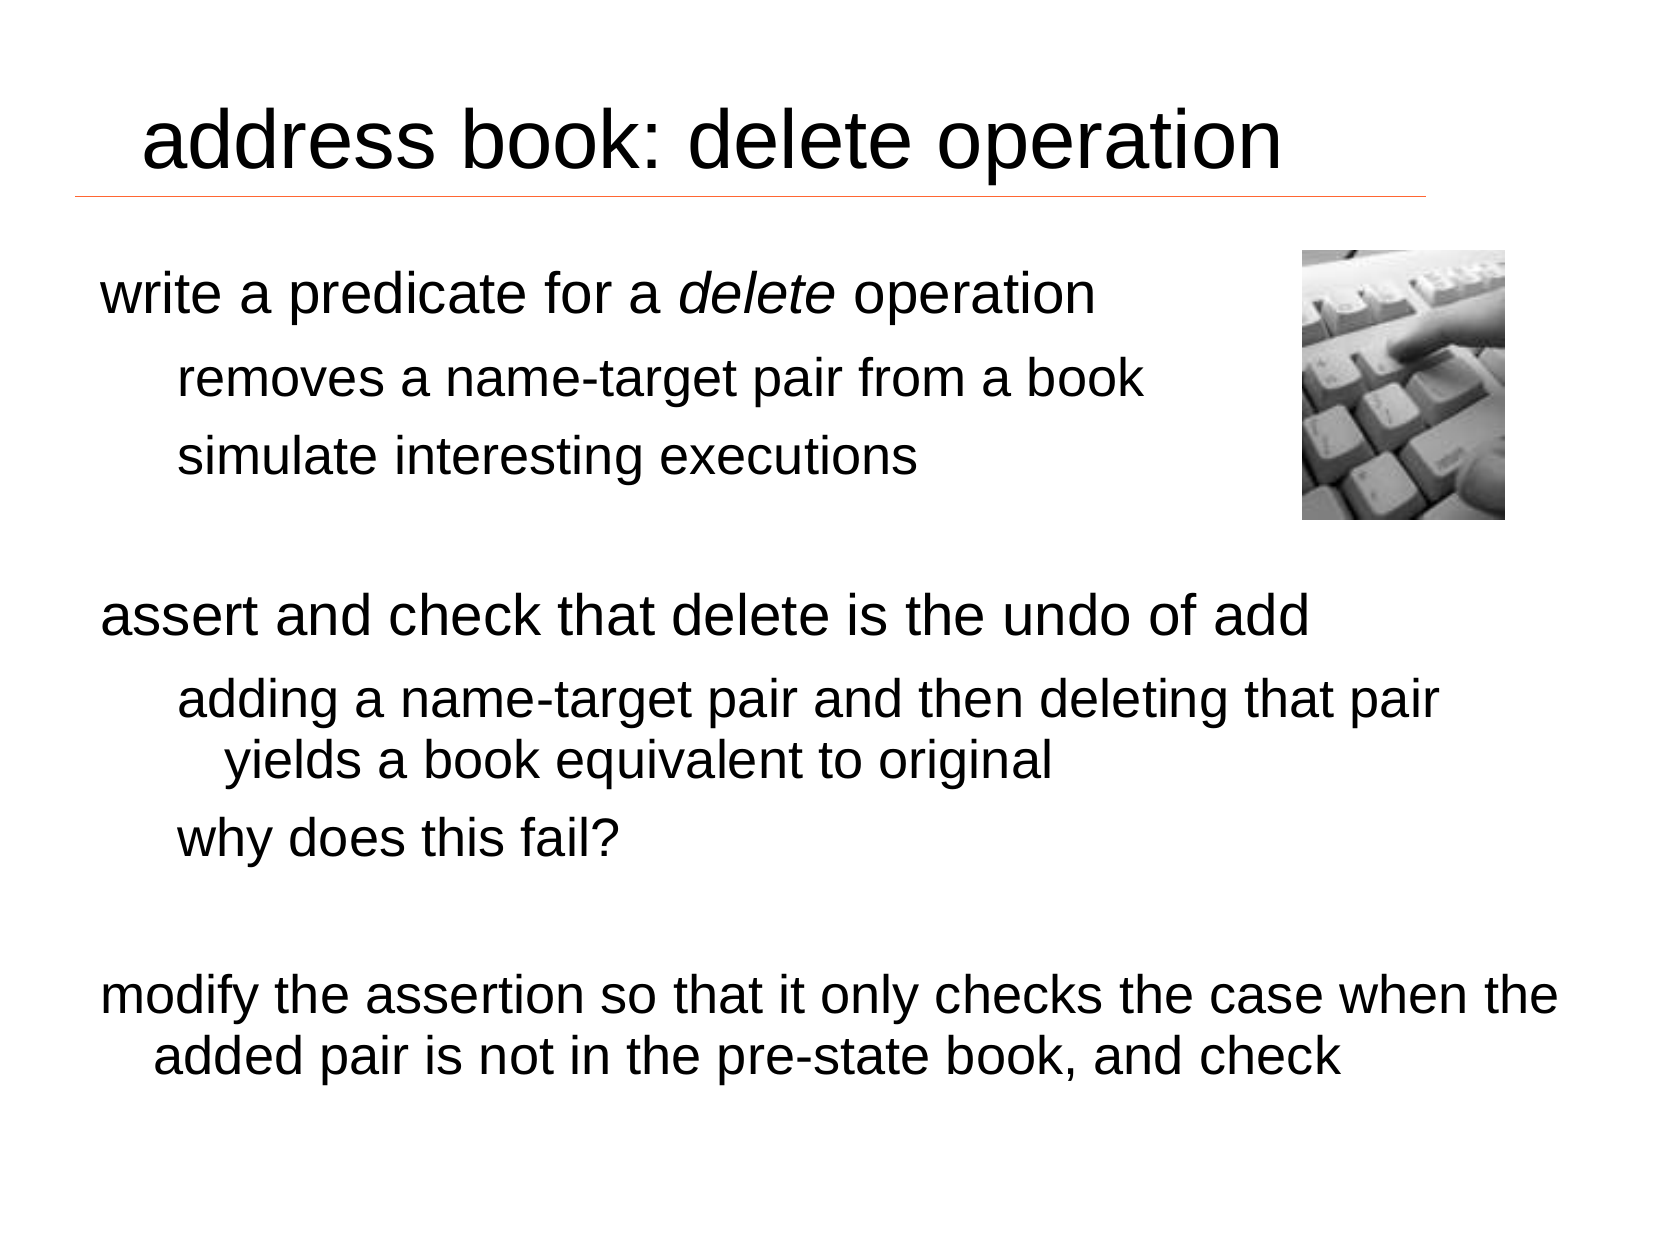

# address book: delete operation
write a predicate for a delete operation
removes a name-target pair from a book
simulate interesting executions
assert and check that delete is the undo of add
adding a name-target pair and then deleting that pair yields a book equivalent to original
why does this fail?
modify the assertion so that it only checks the case when the added pair is not in the pre-state book, and check